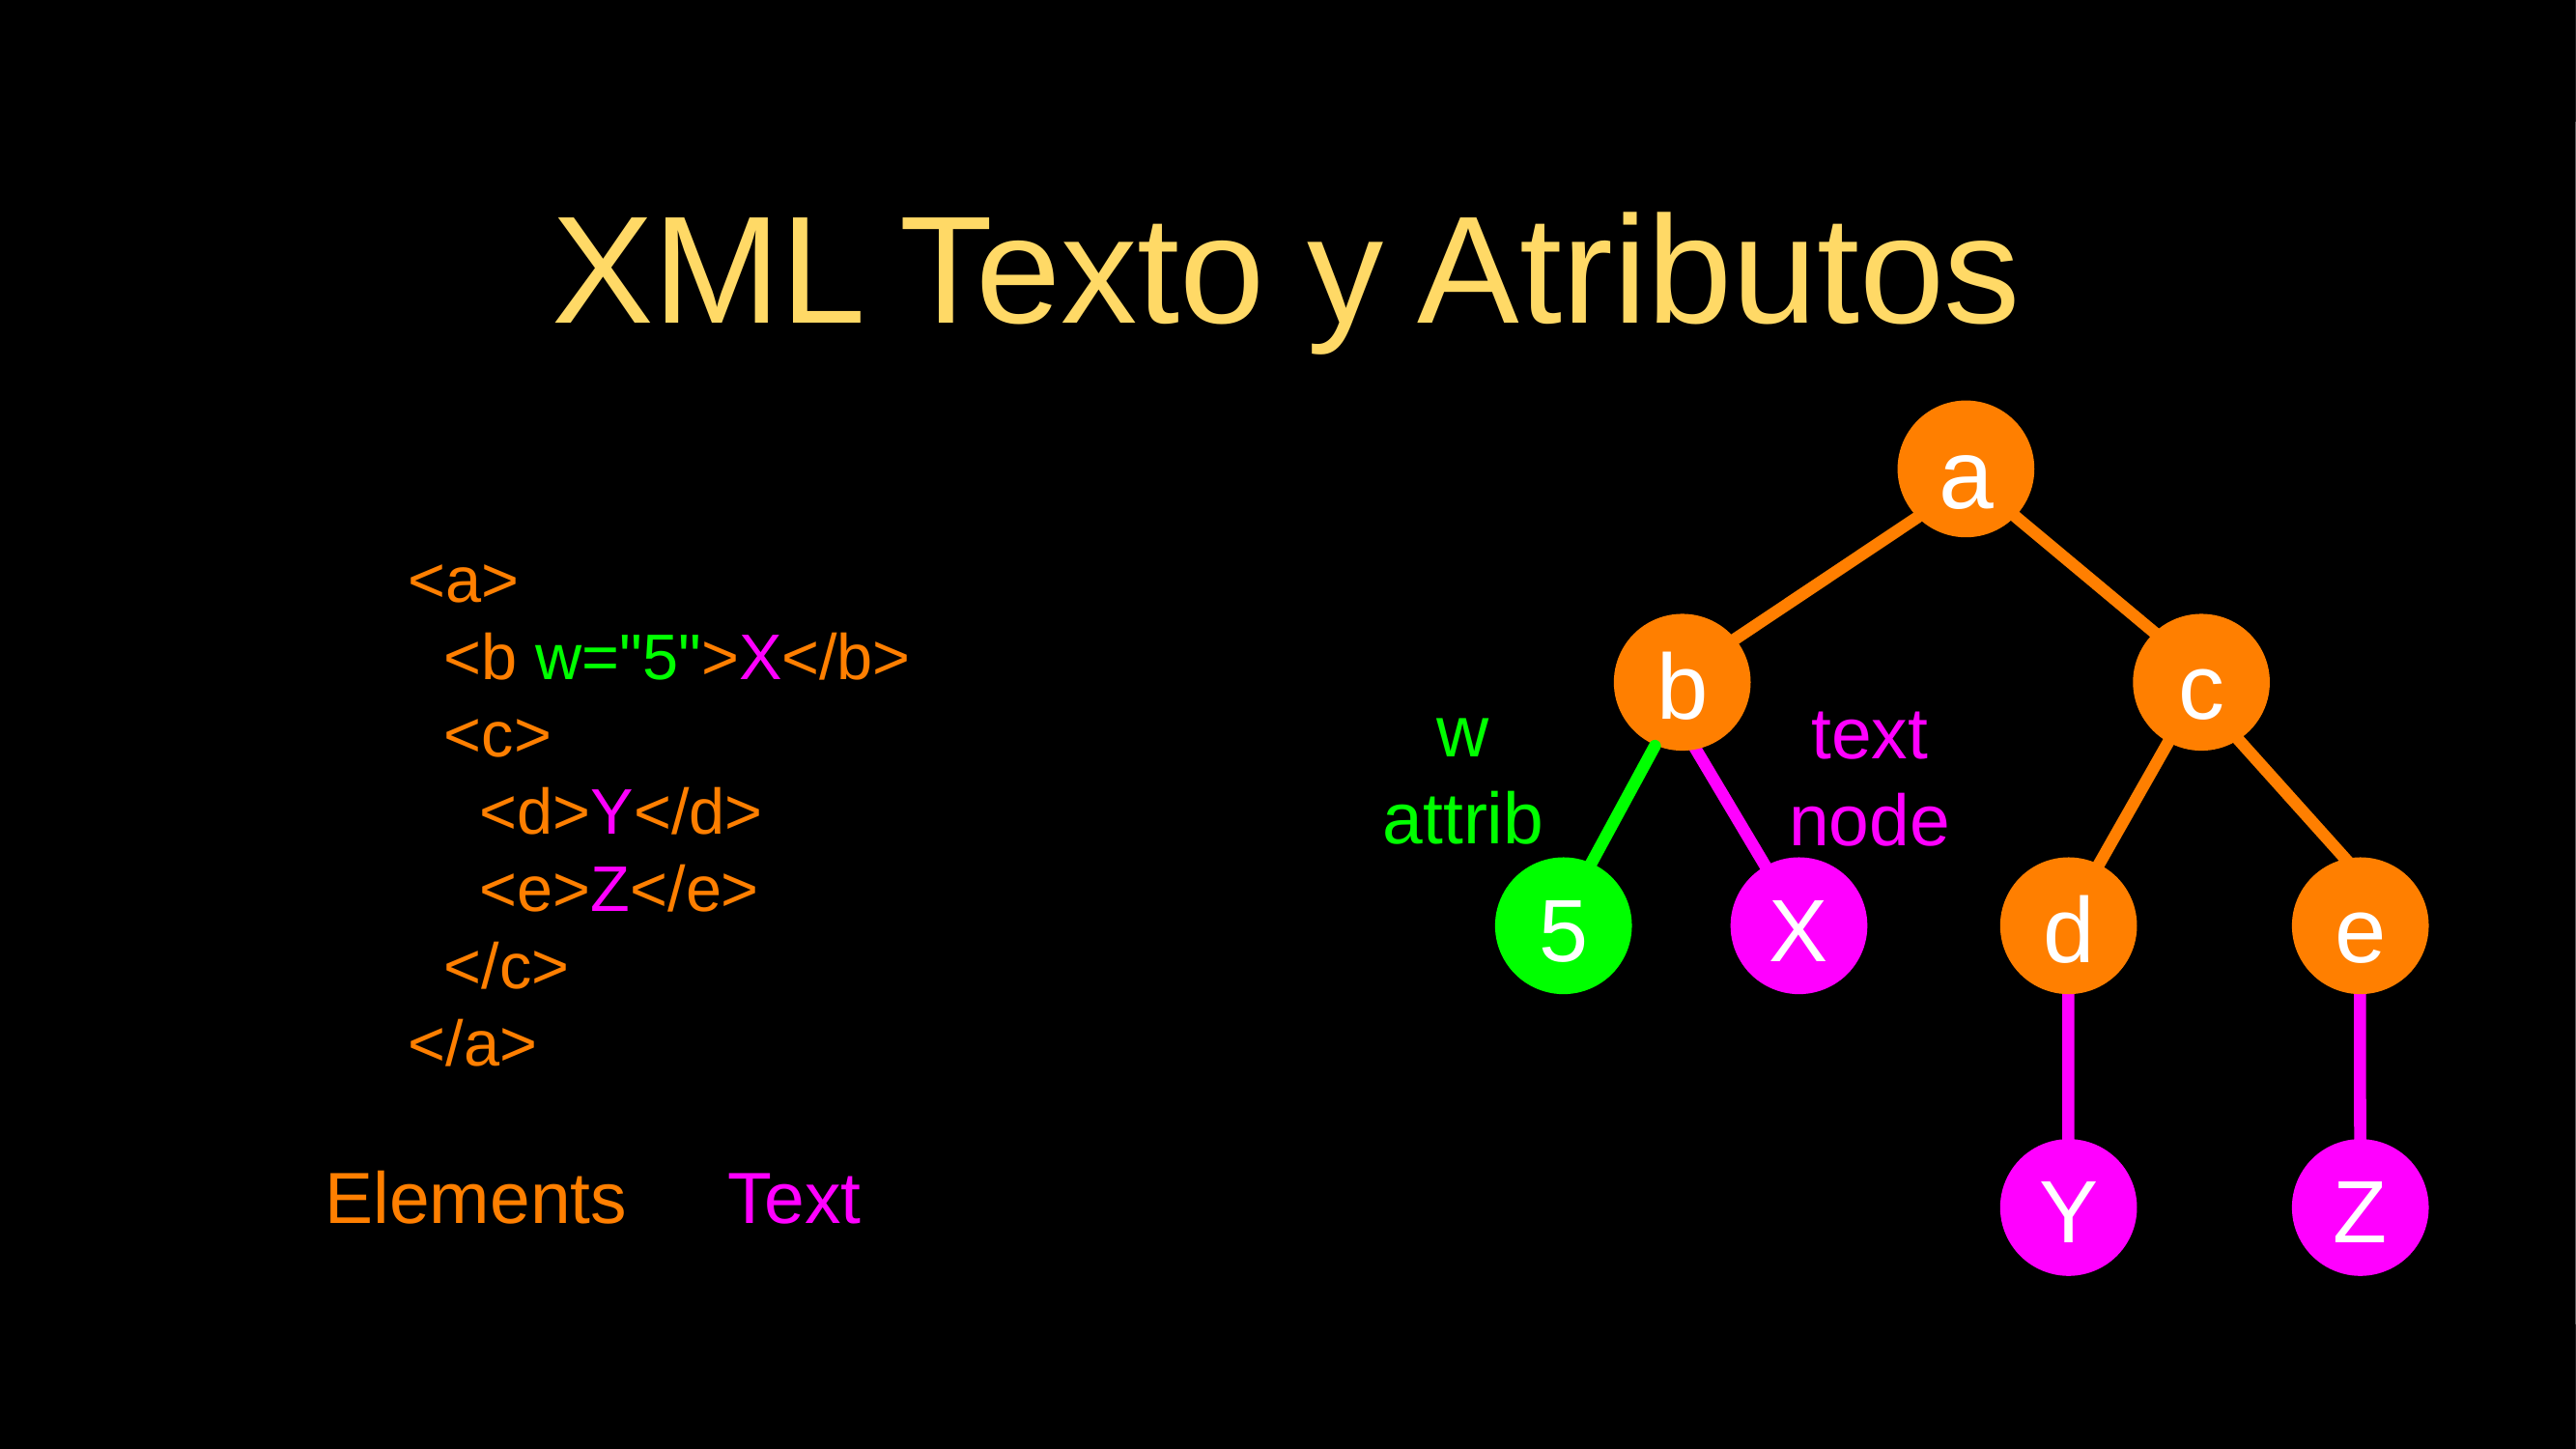

# XML Texto y Atributos
a
<a>
 <b w="5">X</b>
 <c>
 <d>Y</d>
 <e>Z</e>
 </c>
</a>
b
c
w
attrib
text
node
5
X
d
e
Y
Z
Elements
Text